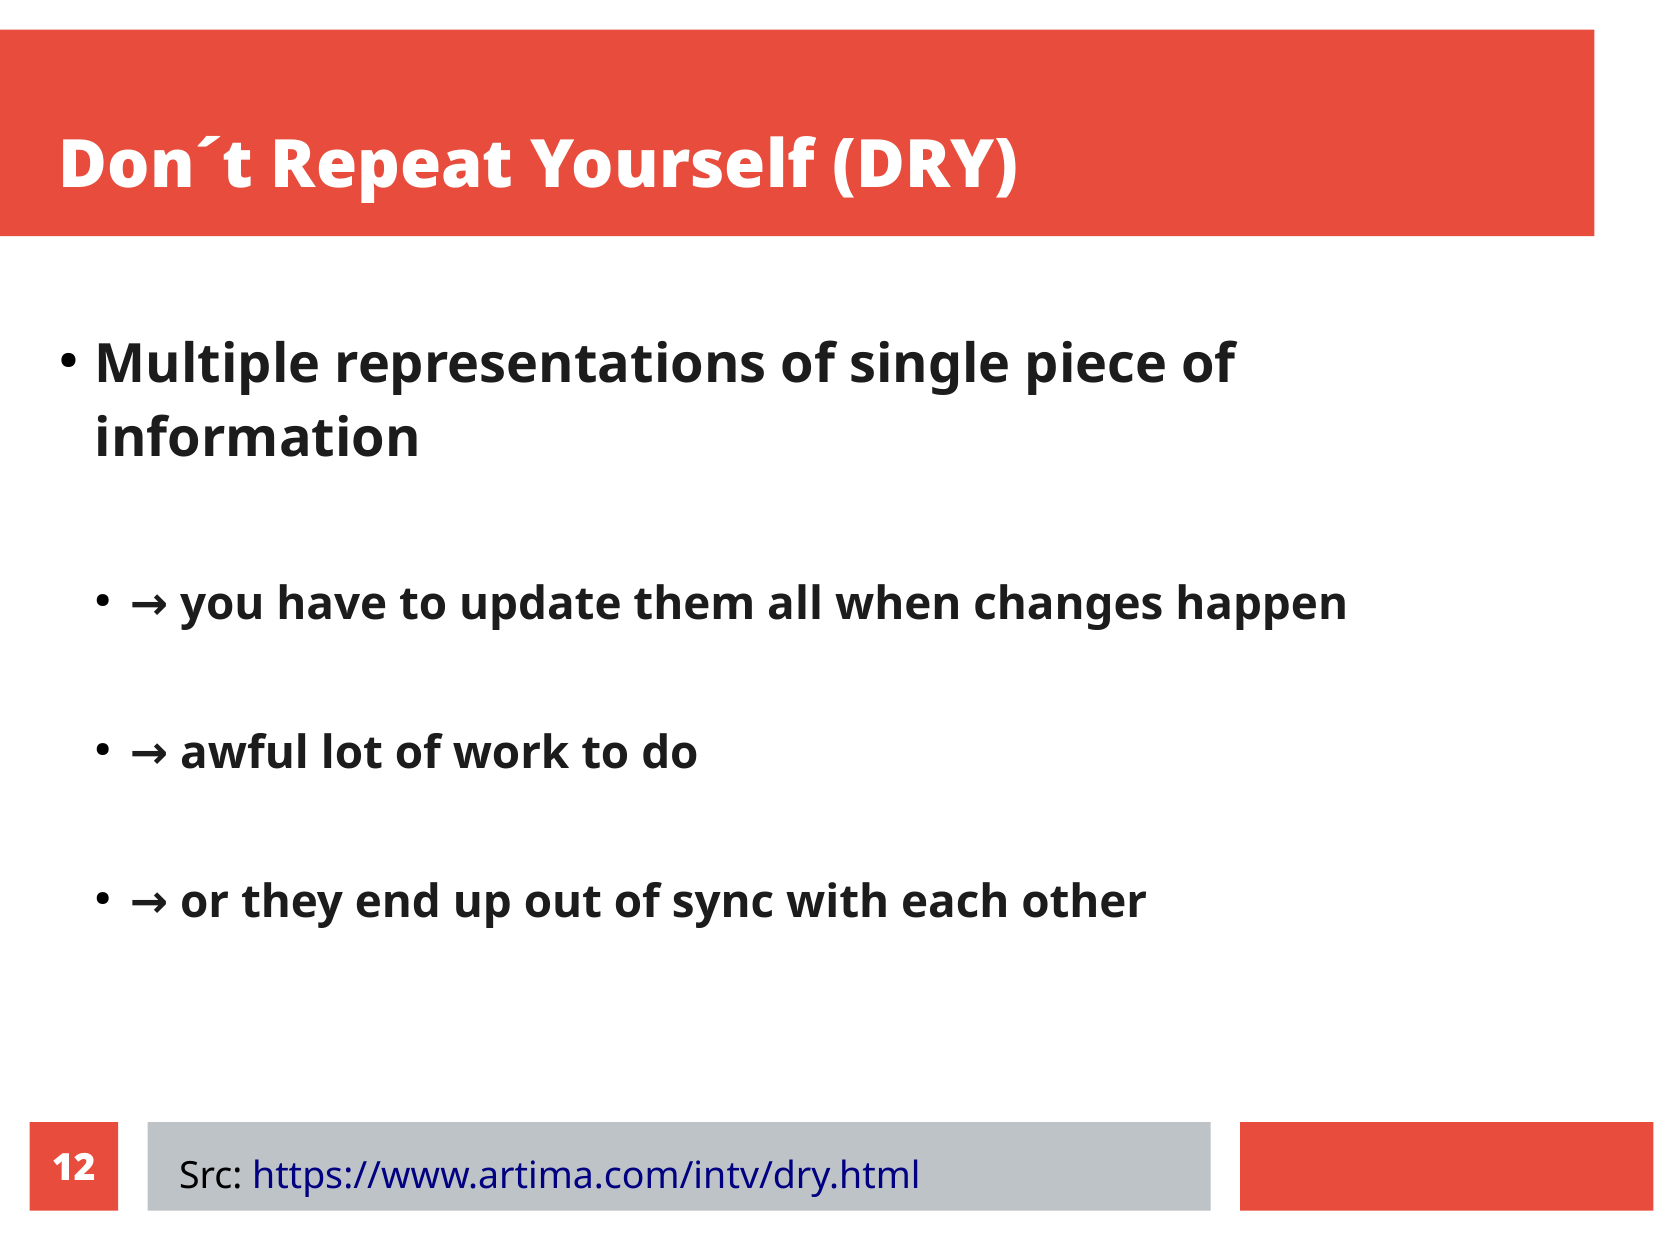

# Don´t Repeat Yourself (DRY)
Multiple representations of single piece of information
→ you have to update them all when changes happen
→ awful lot of work to do
→ or they end up out of sync with each other
12
Src: https://www.artima.com/intv/dry.html